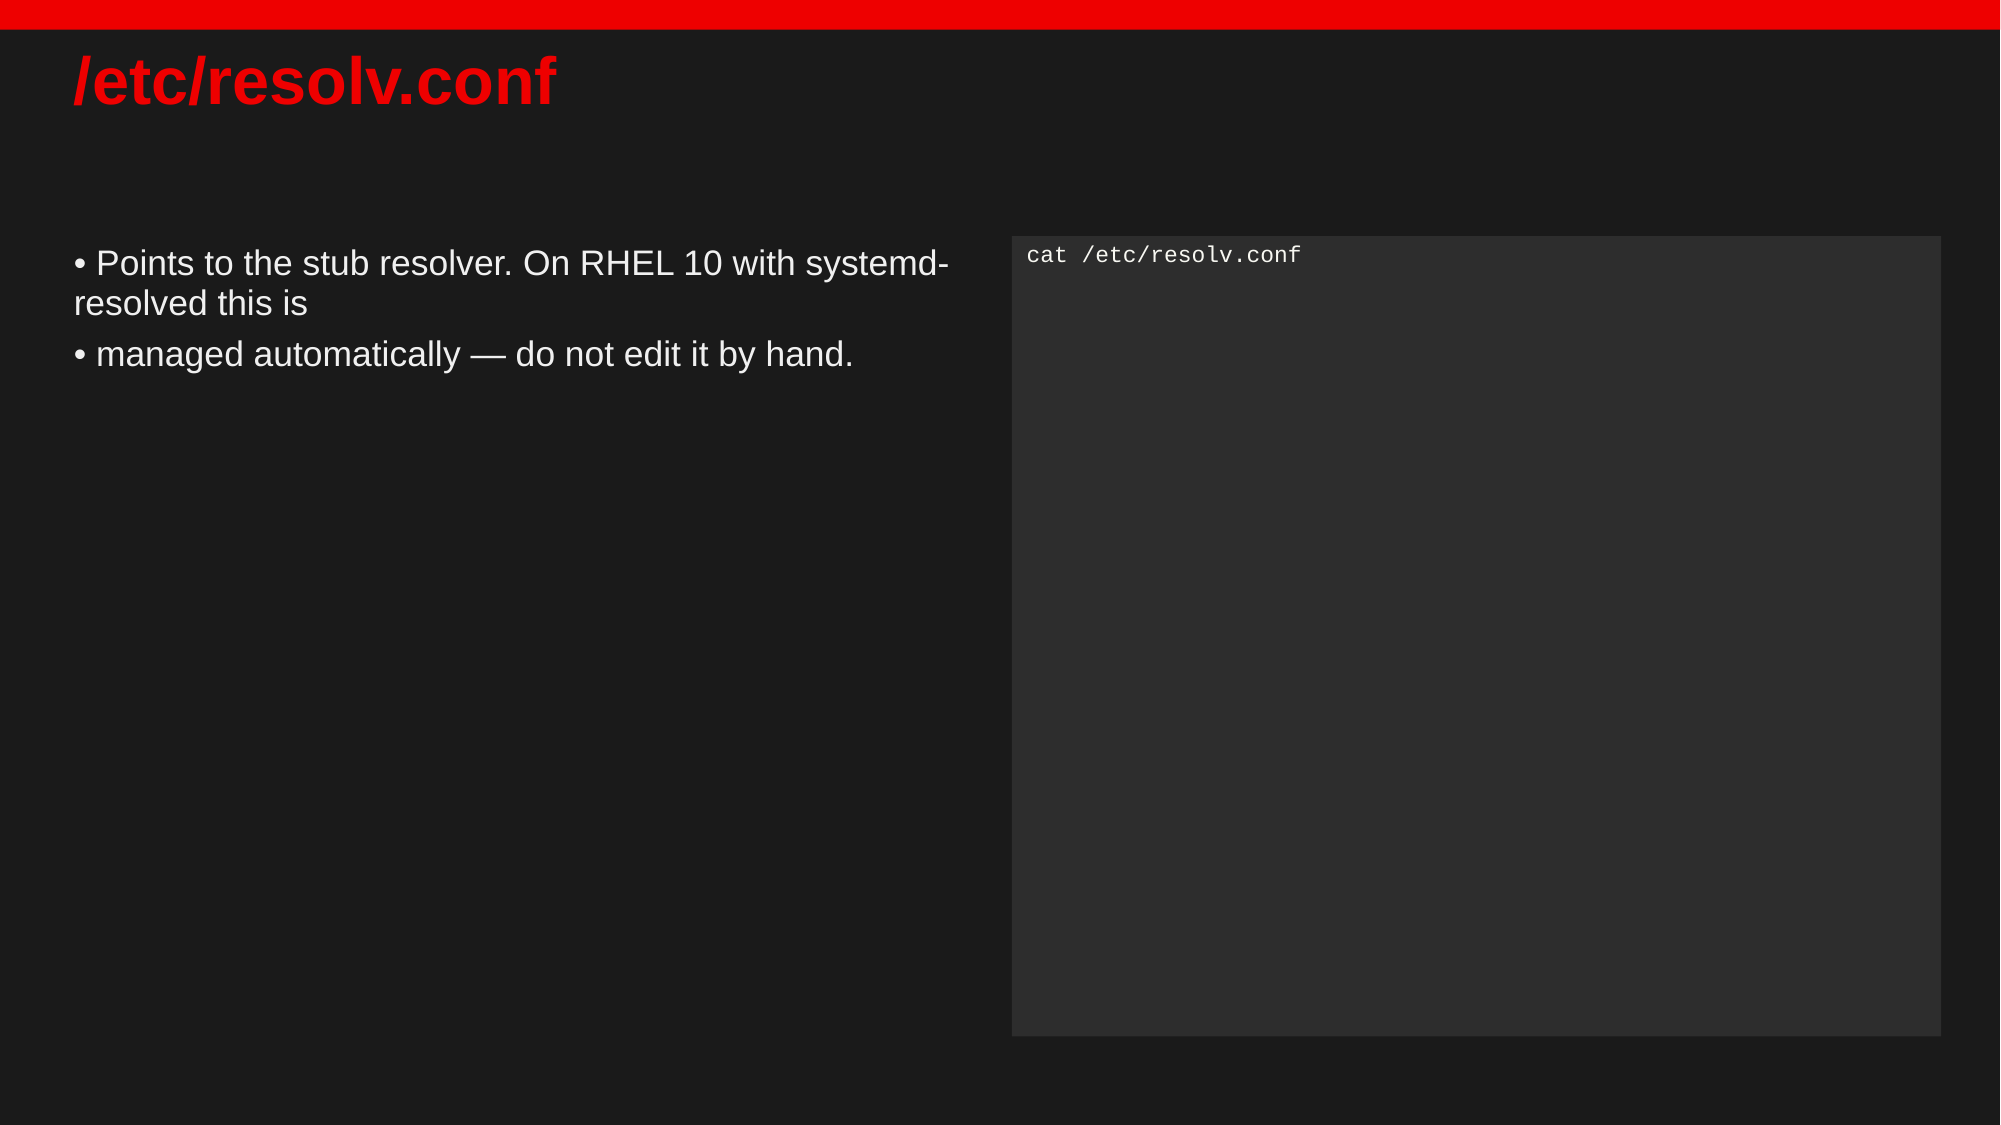

/etc/resolv.conf
• Points to the stub resolver. On RHEL 10 with systemd-resolved this is
• managed automatically — do not edit it by hand.
cat /etc/resolv.conf